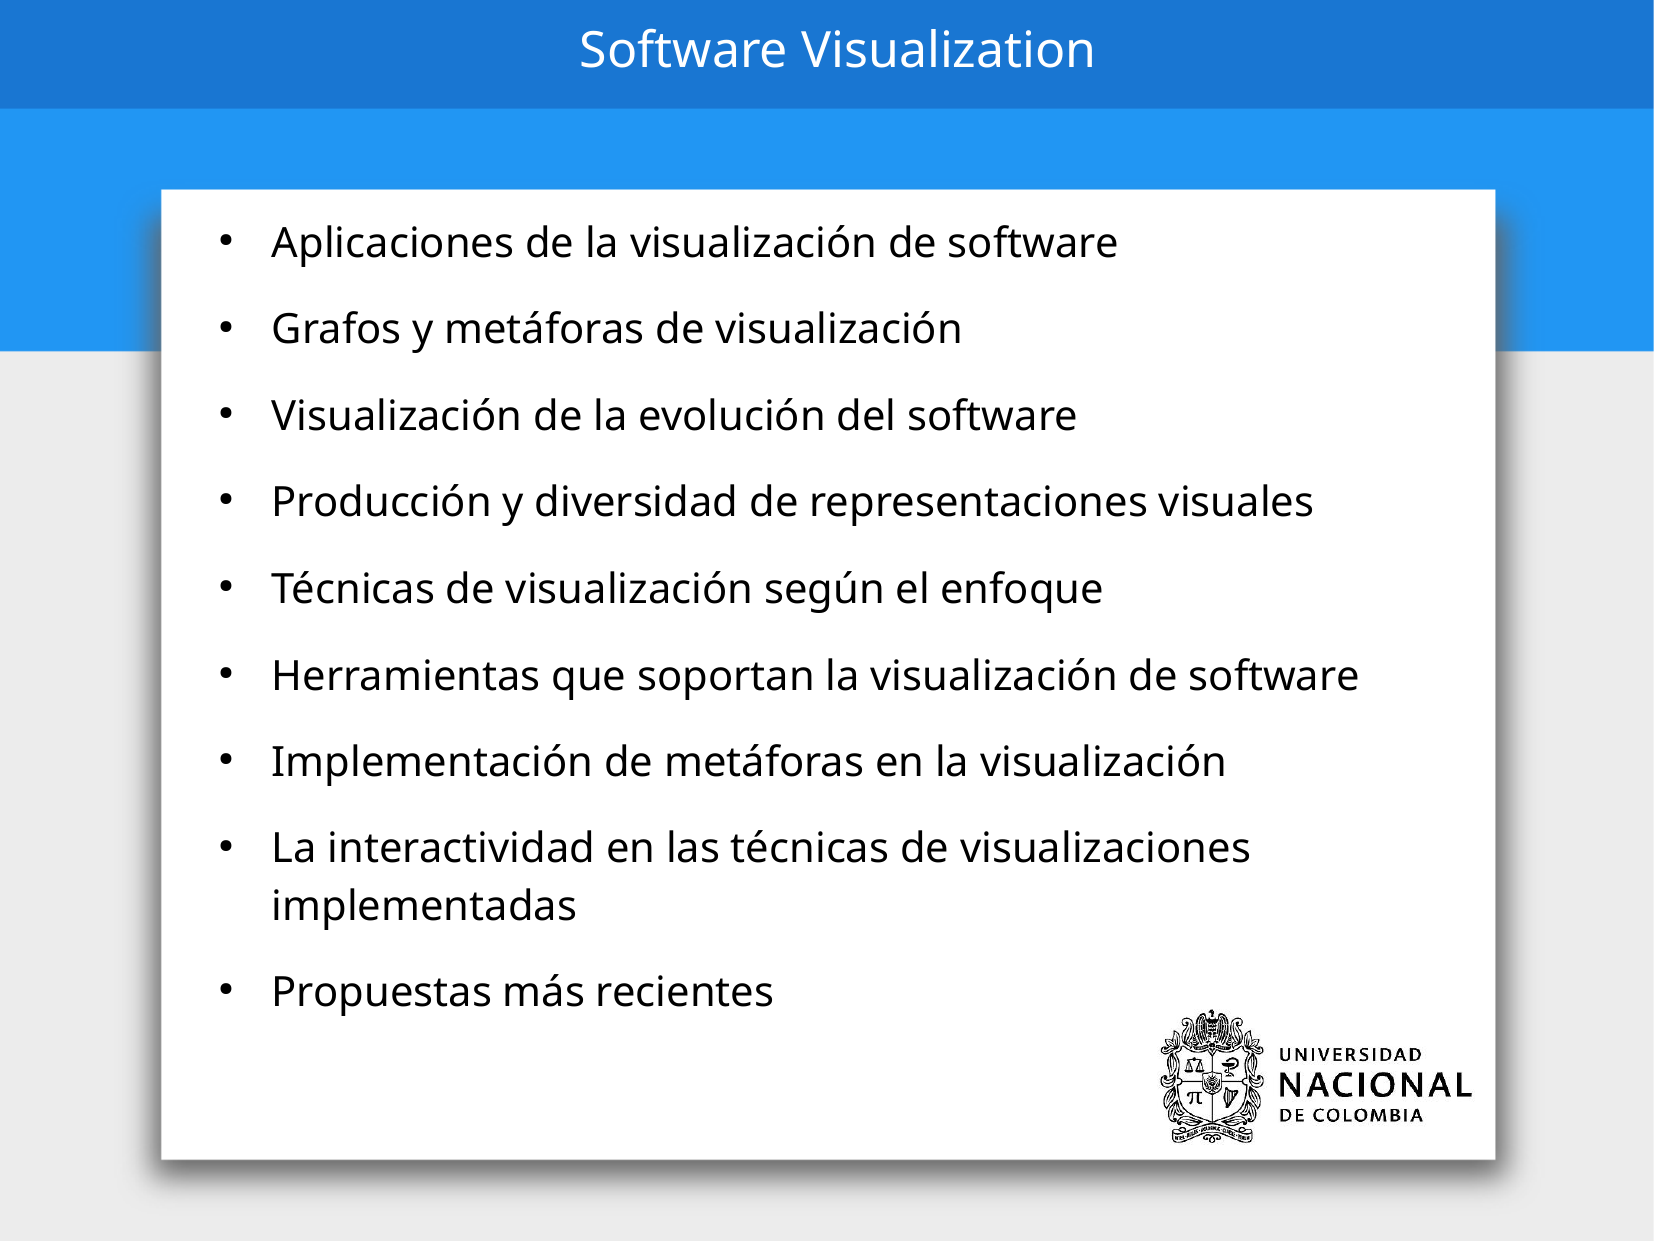

# Software Visualization
Aplicaciones de la visualización de software
Grafos y metáforas de visualización
Visualización de la evolución del software
Producción y diversidad de representaciones visuales
Técnicas de visualización según el enfoque
Herramientas que soportan la visualización de software
Implementación de metáforas en la visualización
La interactividad en las técnicas de visualizaciones implementadas
Propuestas más recientes